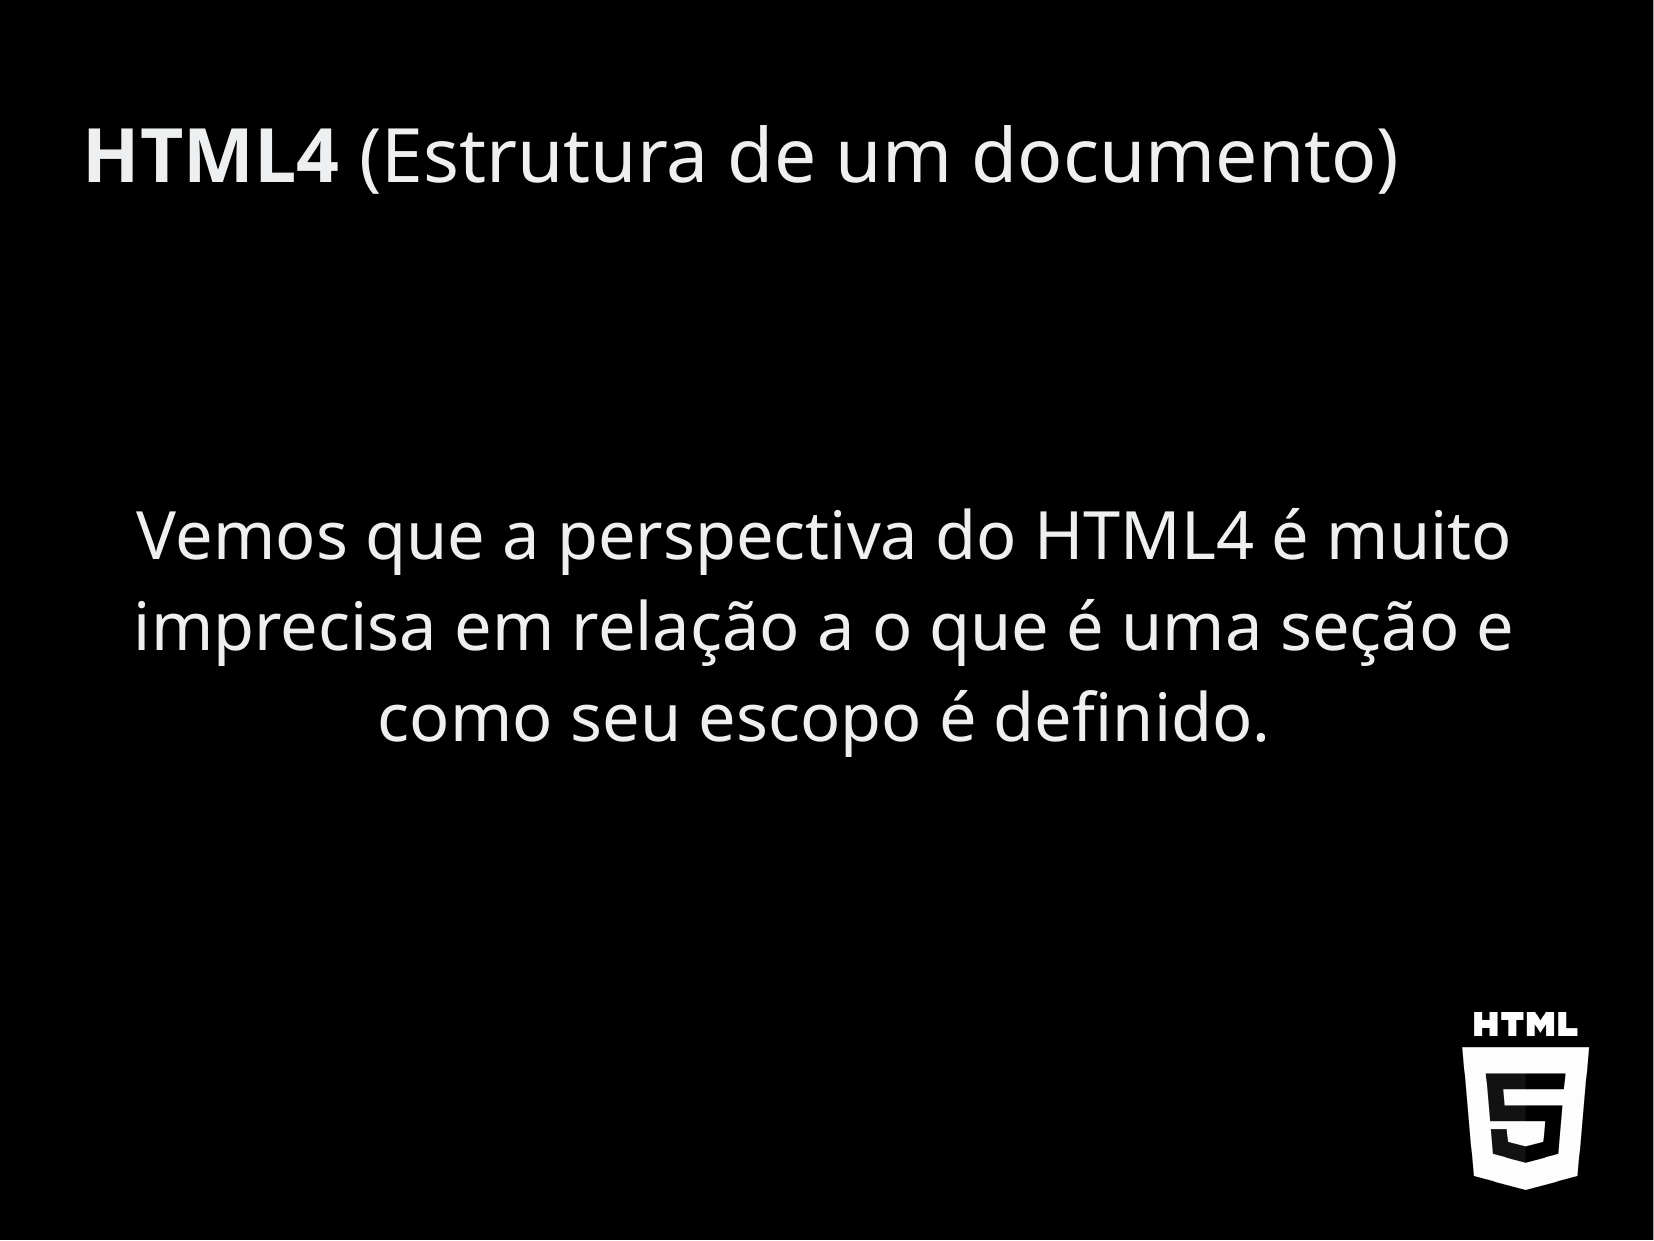

# HTML4 (Estrutura de um documento)
Vemos que a perspectiva do HTML4 é muito imprecisa em relação a o que é uma seção e como seu escopo é definido.